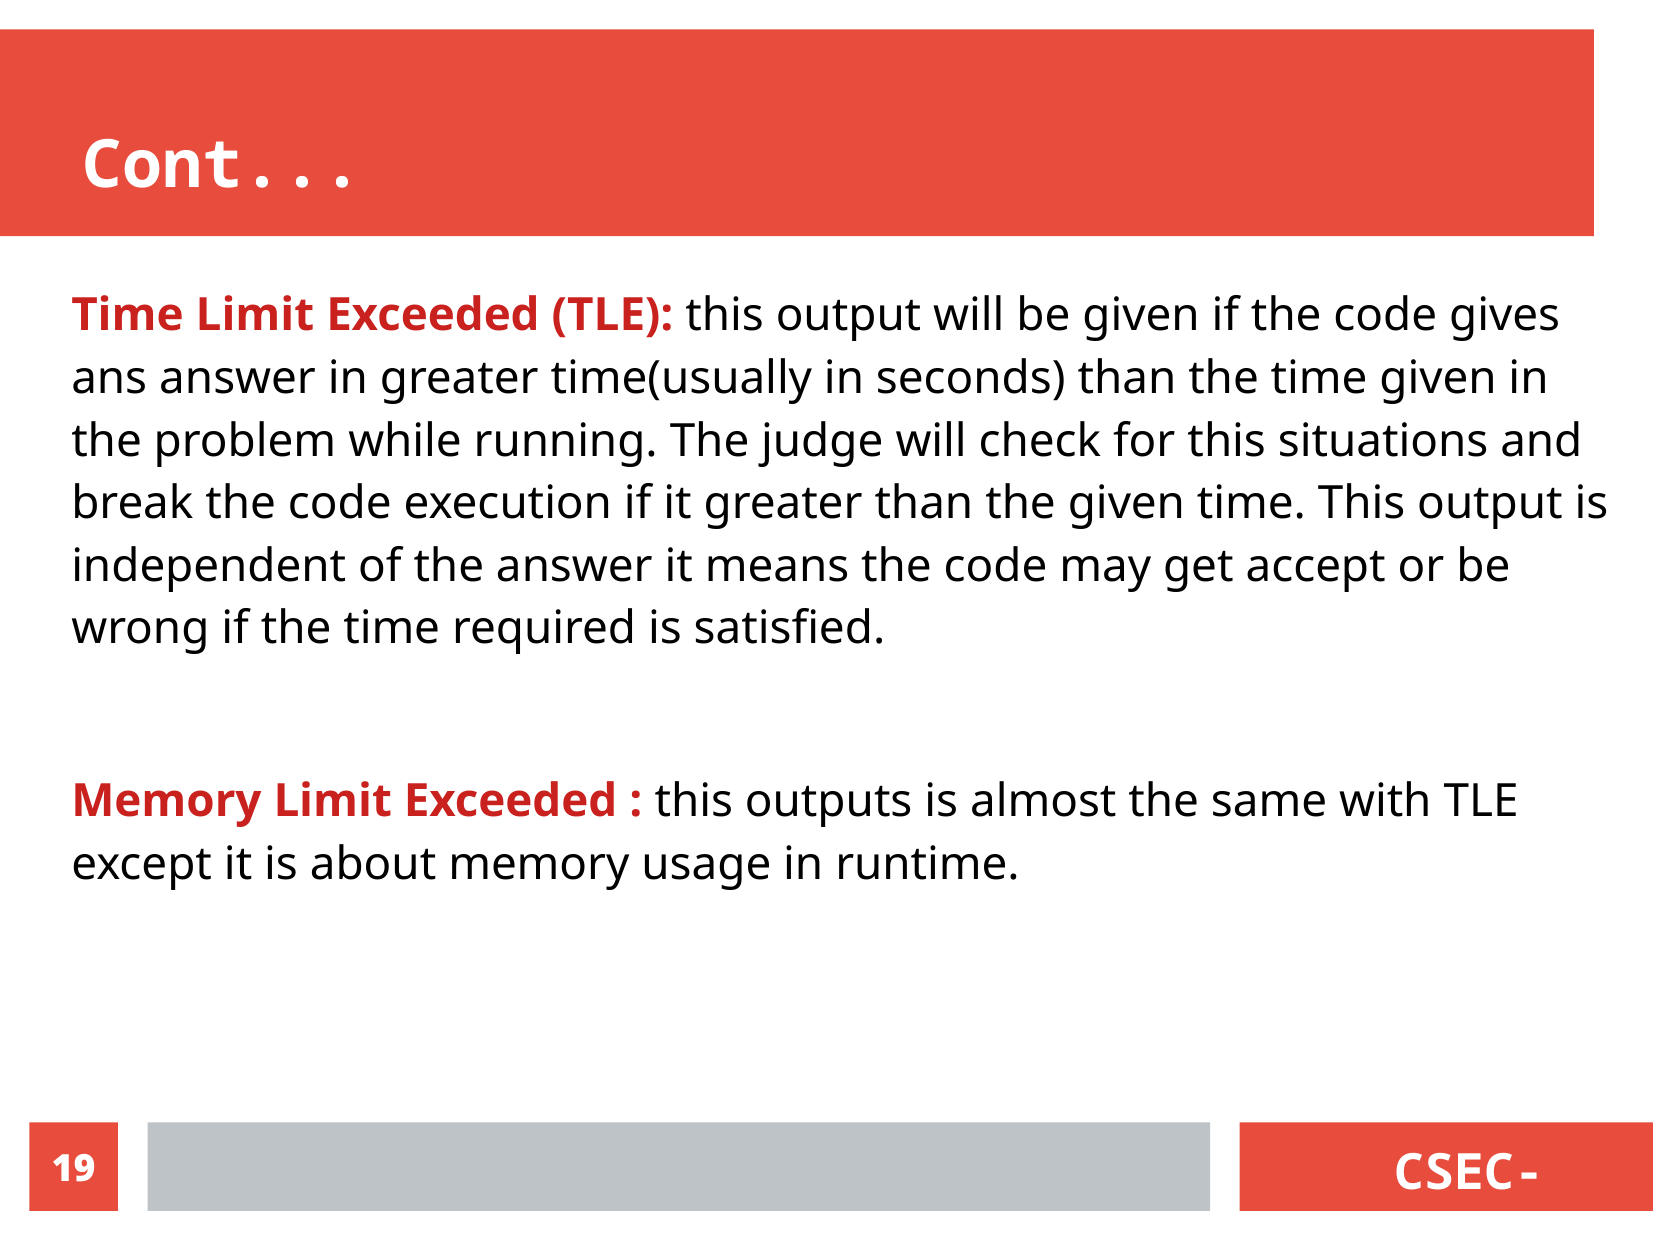

# Cont...
Time Limit Exceeded (TLE): this output will be given if the code gives ans answer in greater time(usually in seconds) than the time given in the problem while running. The judge will check for this situations and break the code execution if it greater than the given time. This output is independent of the answer it means the code may get accept or be wrong if the time required is satisfied.
Memory Limit Exceeded : this outputs is almost the same with TLE except it is about memory usage in runtime.
19
CSEC-ASTU